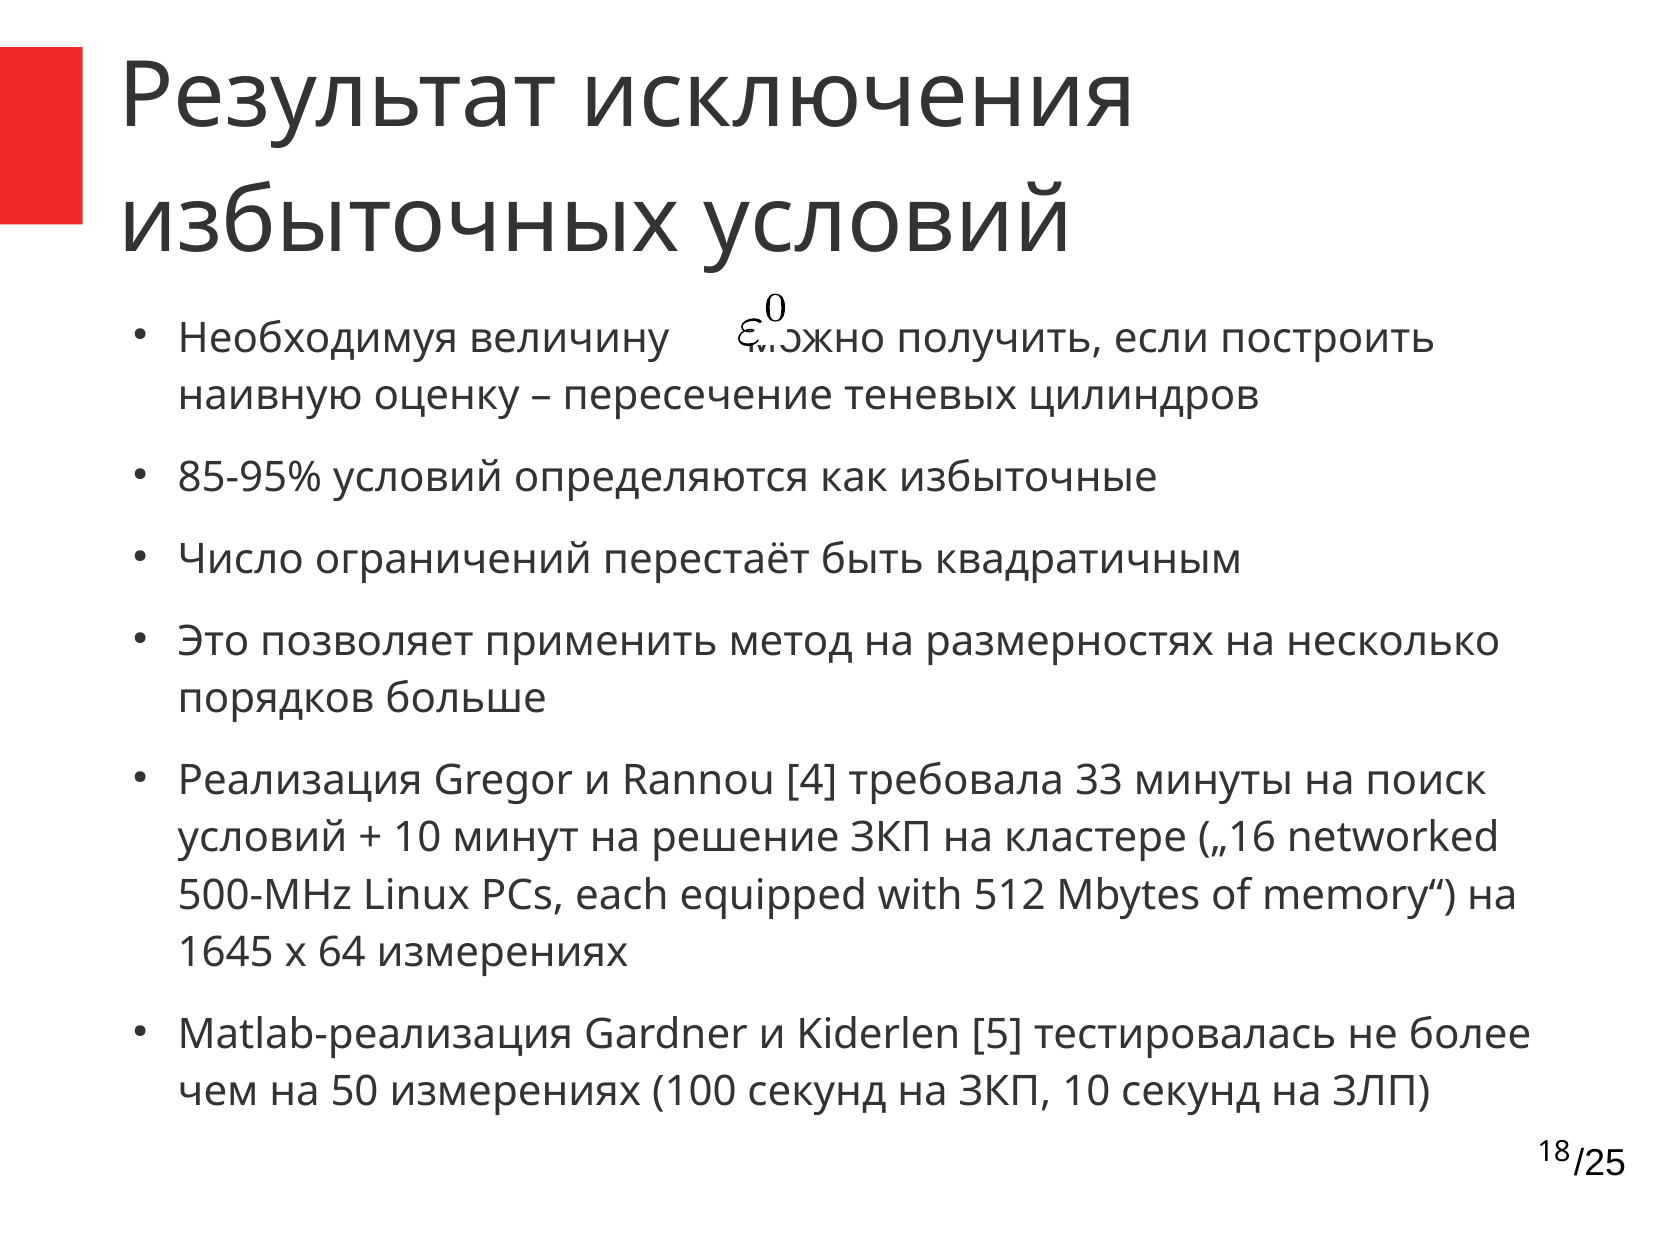

# Результат исключения избыточных условий
Необходимуя величину можно получить, если построить наивную оценку – пересечение теневых цилиндров
85-95% условий определяются как избыточные
Число ограничений перестаёт быть квадратичным
Это позволяет применить метод на размерностях на несколько порядков больше
Реализация Gregor и Rannou [4] требовала 33 минуты на поиск условий + 10 минут на решение ЗКП на кластере („16 networked 500-MHz Linux PCs, each equipped with 512 Mbytes of memory“) на 1645 x 64 измерениях
Matlab-реализация Gardner и Kiderlen [5] тестировалась не более чем на 50 измерениях (100 секунд на ЗКП, 10 секунд на ЗЛП)
18
/25